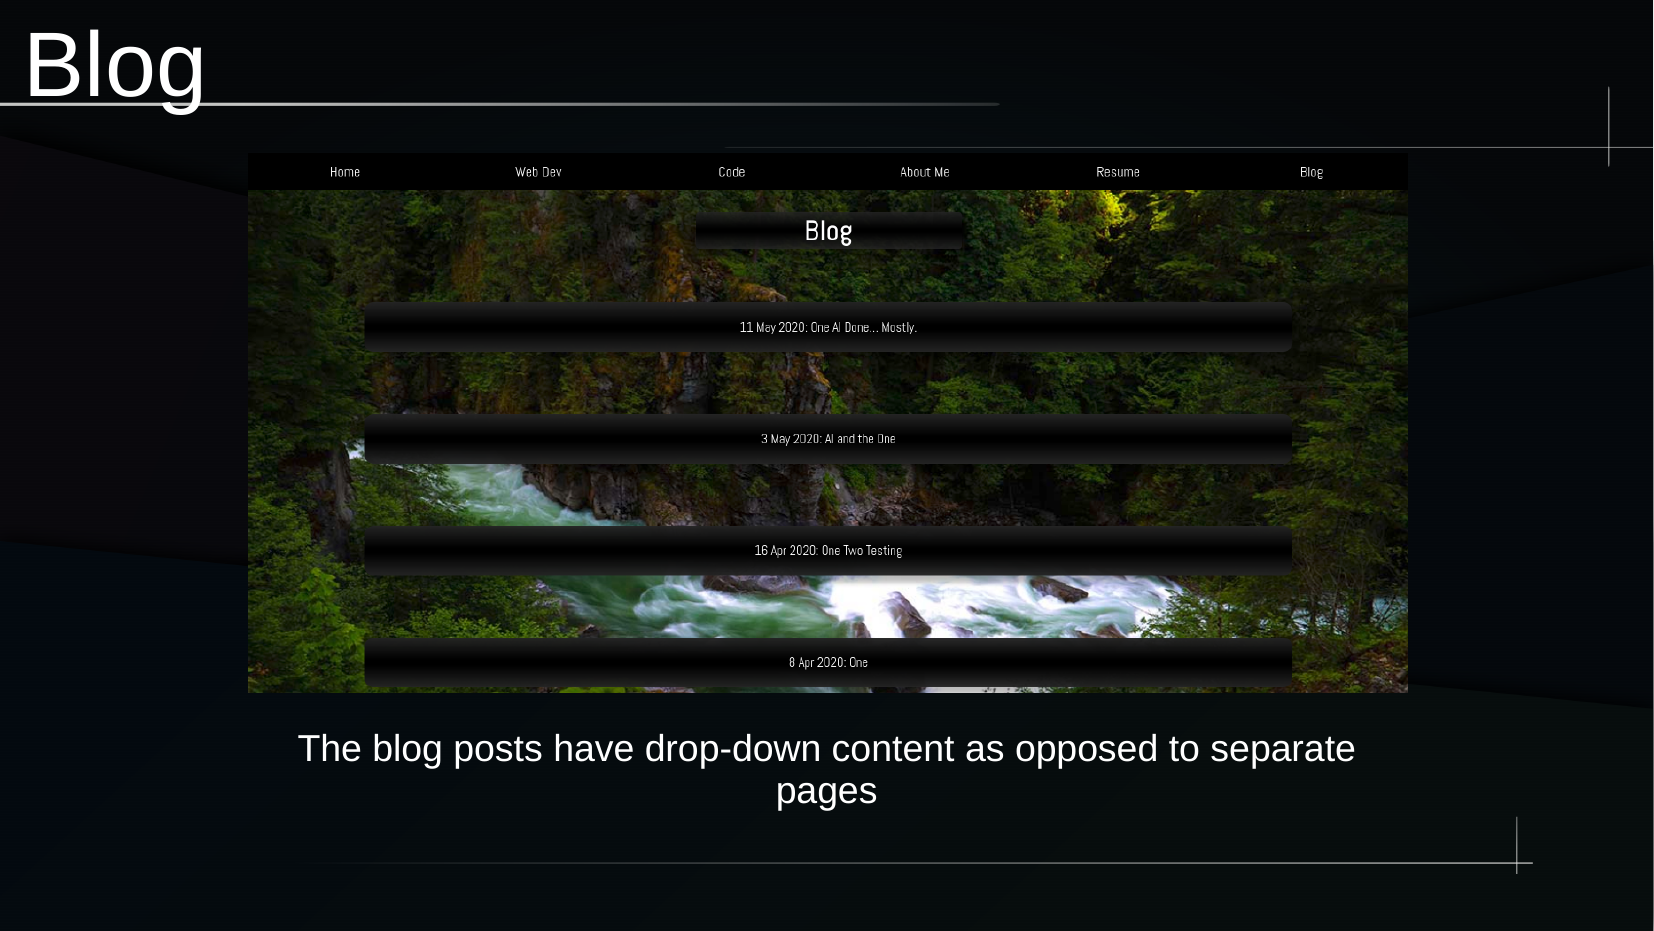

# Blog
The blog posts have drop-down content as opposed to separate pages